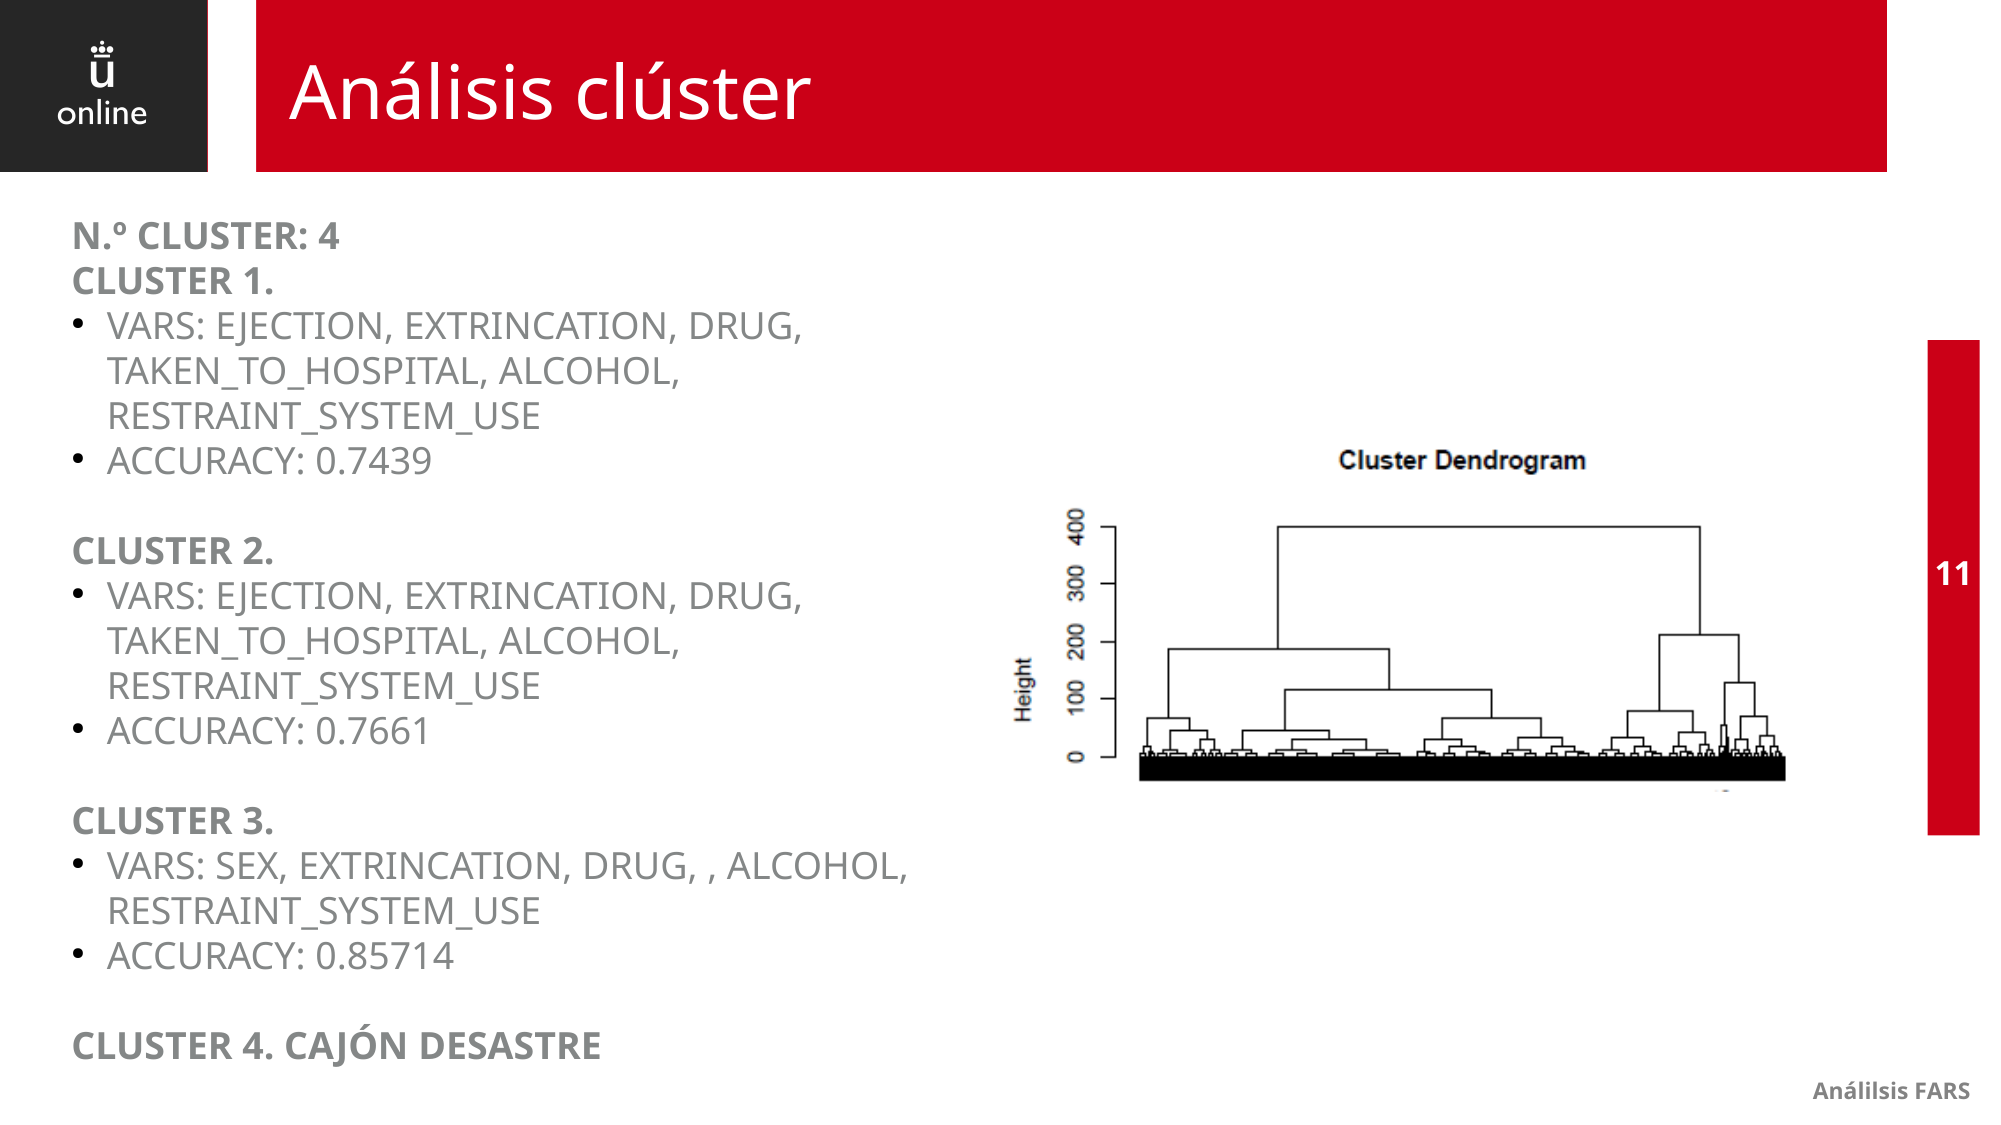

# Análisis clúster
N.º cluster: 4
CLUSTER 1.
VARS: EJECTION, EXTRINCATION, DRUG, TAKEN_TO_HOSPITAL, ALCOHOL, RESTRAINT_SYSTEM_USE
Accuracy: 0.7439
CLUSteR 2.
VARS: EJECTION, EXTRINCATION, DRUG, TAKEN_TO_HOSPITAL, ALCOHOL, RESTRAINT_SYSTEM_USE
Accuracy: 0.7661
CLUSteR 3.
VARS: SEX, EXTRINCATION, DRUG, , ALCOHOL, RESTRAINT_SYSTEM_USE
Accuracy: 0.85714
CLUSteR 4. CAJóN DESASTRE
Análilsis FARS